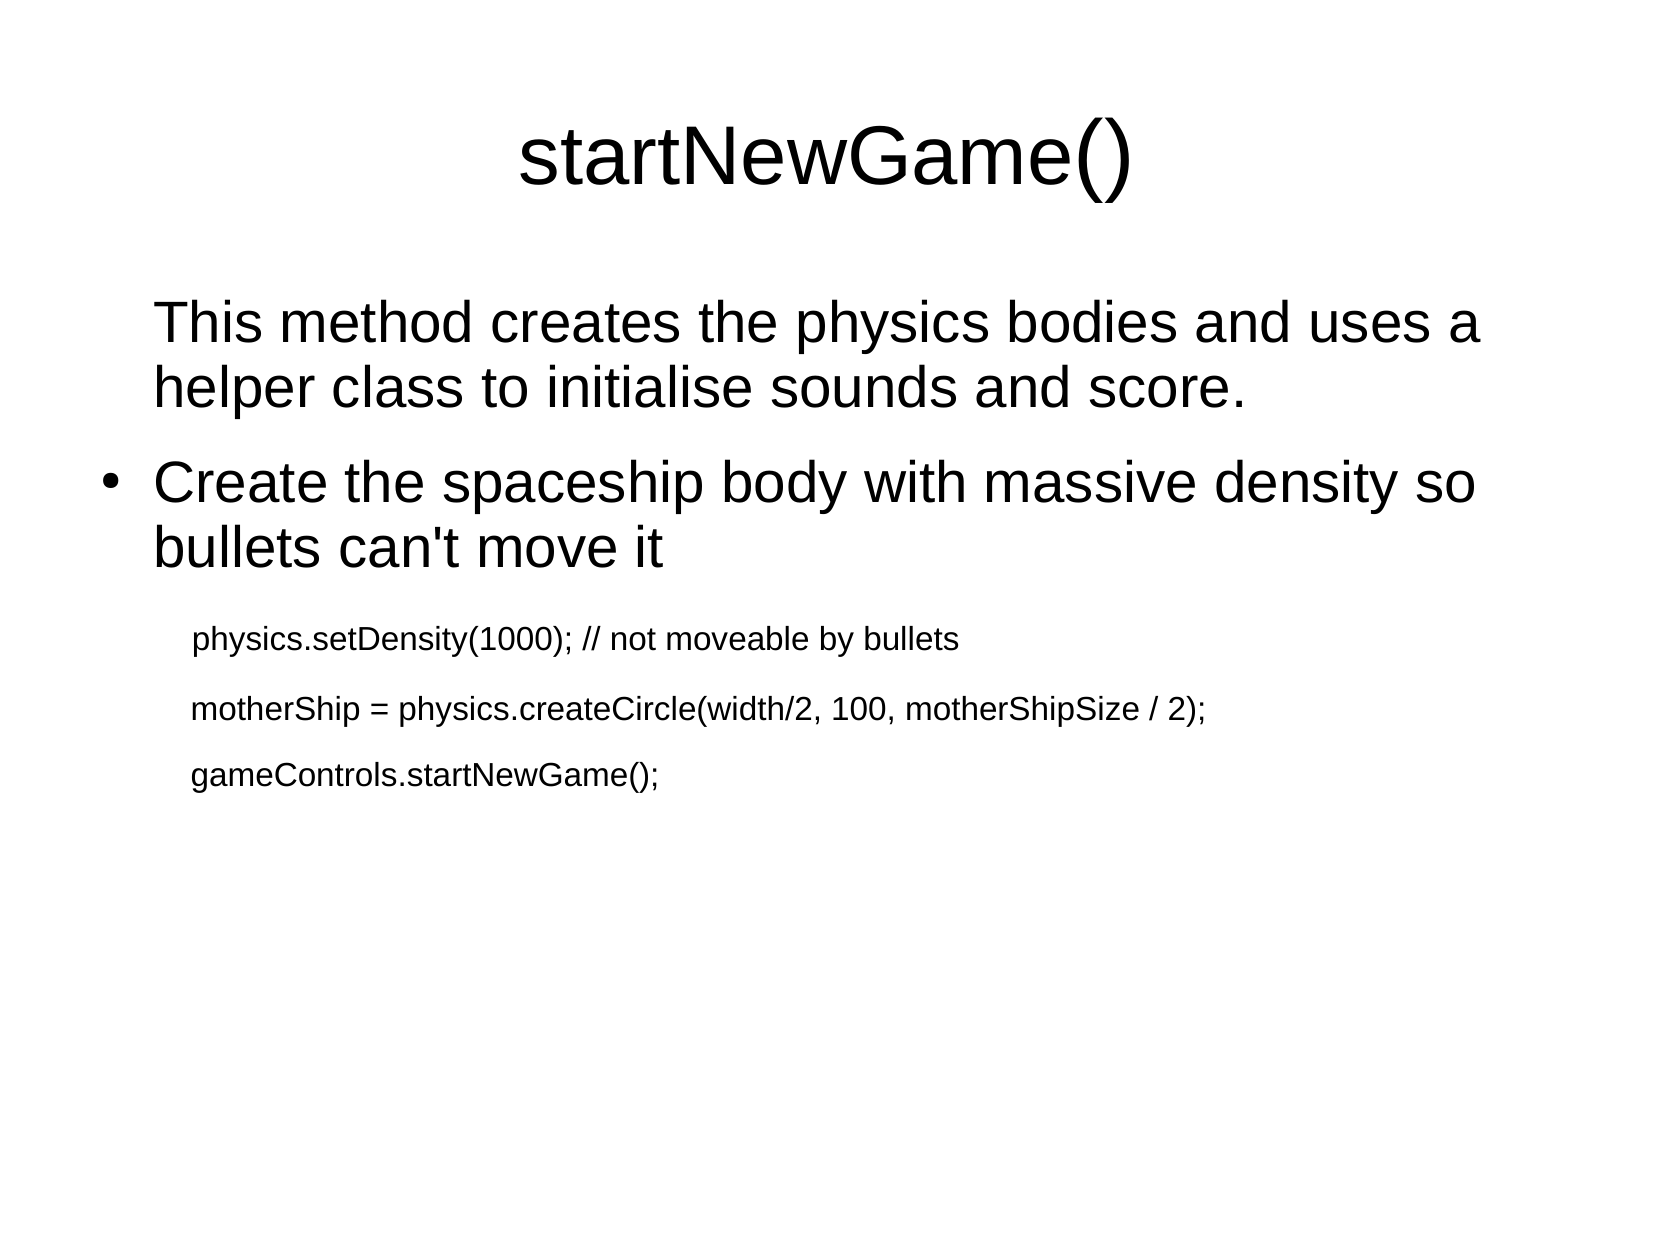

# startNewGame()
This method creates the physics bodies and uses a helper class to initialise sounds and score.
Create the spaceship body with massive density so bullets can't move it
 physics.setDensity(1000); // not moveable by bullets
 motherShip = physics.createCircle(width/2, 100, motherShipSize / 2);
 gameControls.startNewGame();